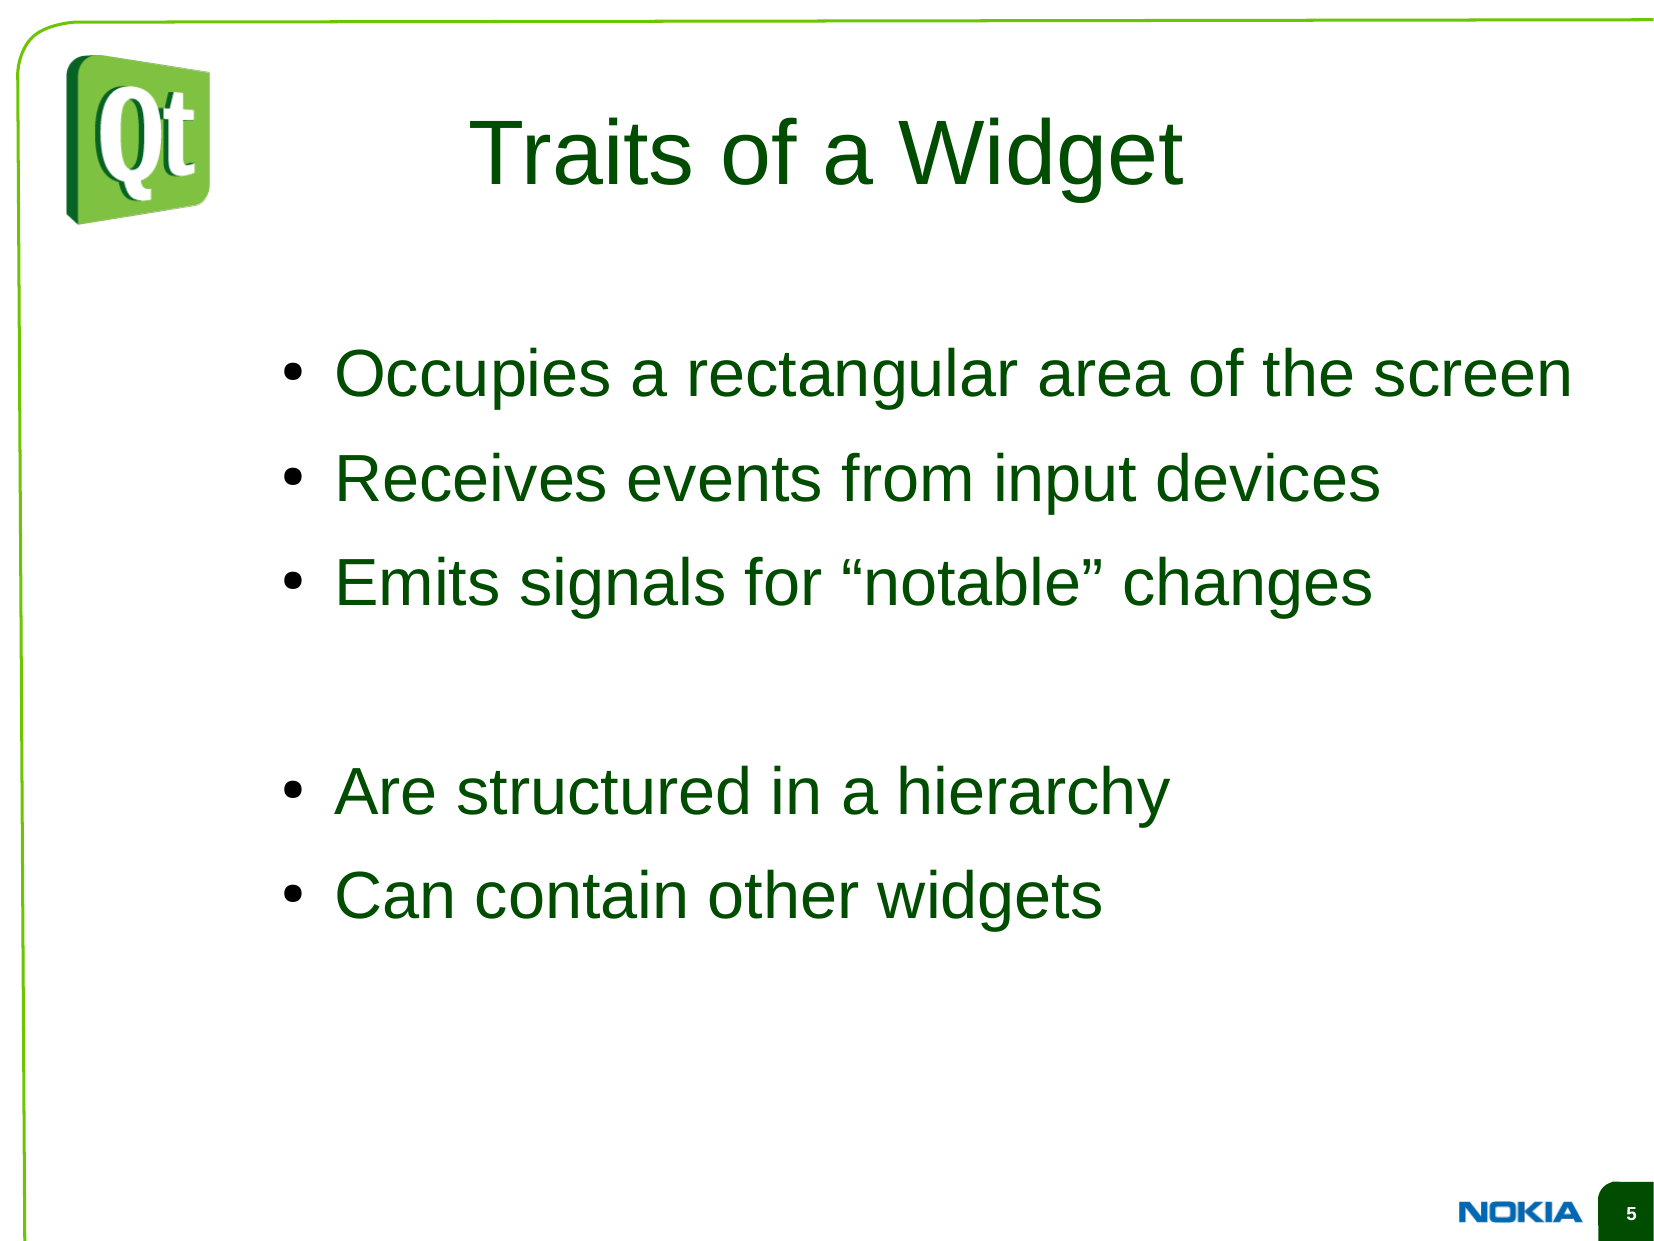

# Traits of a Widget
Occupies a rectangular area of the screen
Receives events from input devices
Emits signals for “notable” changes
Are structured in a hierarchy
Can contain other widgets